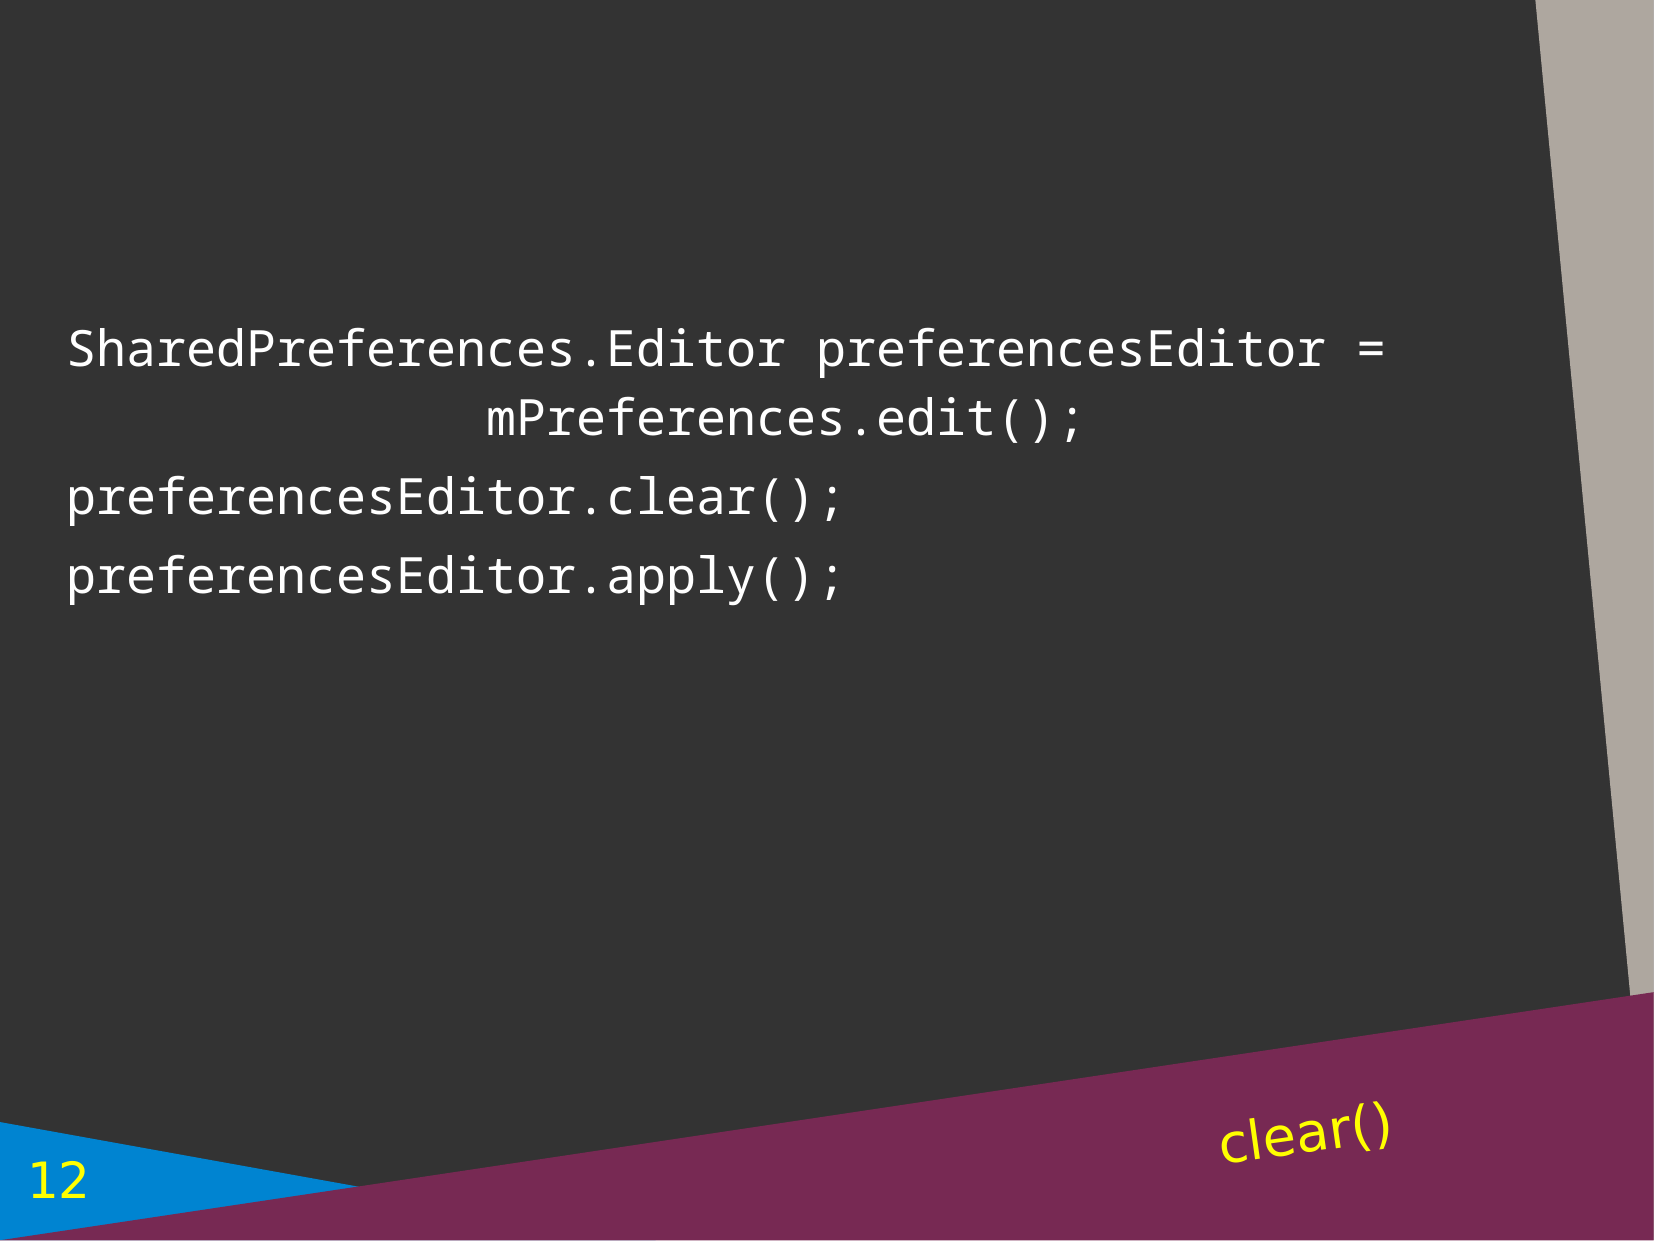

SharedPreferences.Editor preferencesEditor =
 mPreferences.edit();
preferencesEditor.clear();
preferencesEditor.apply();
# clear()
12